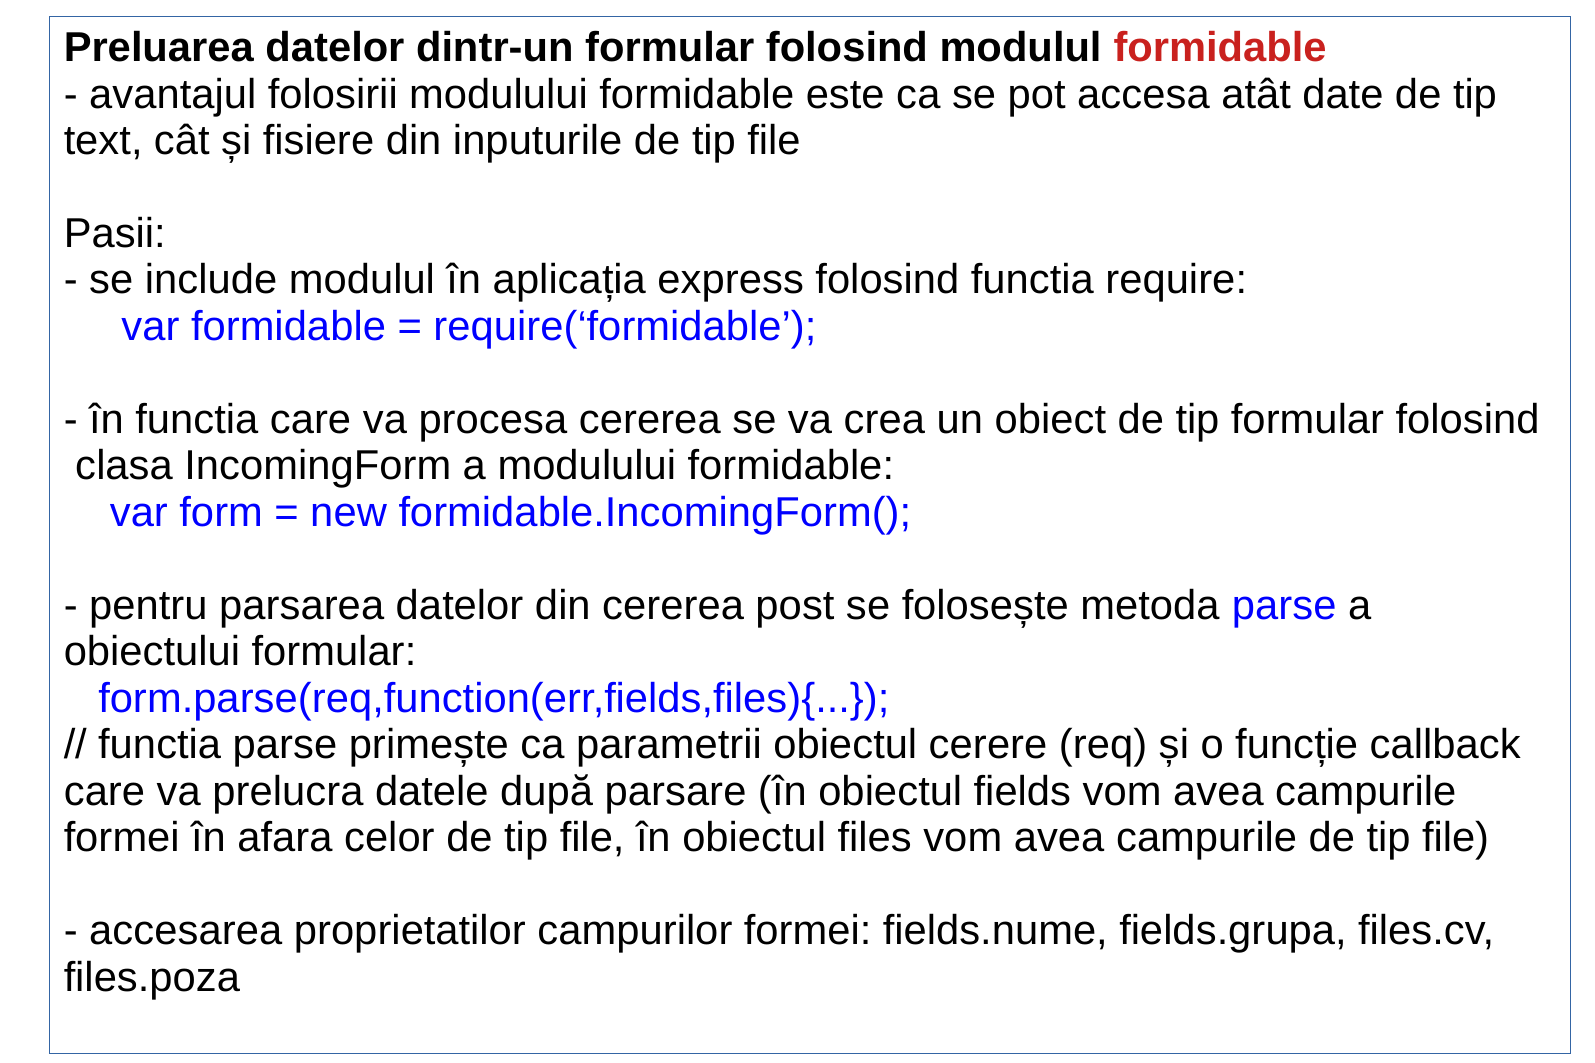

Preluarea datelor dintr-un formular folosind modulul formidable
- avantajul folosirii modulului formidable este ca se pot accesa atât date de tip text, cât și fisiere din inputurile de tip file
Pasii:
- se include modulul în aplicația express folosind functia require:
 var formidable = require(‘formidable’);
- în functia care va procesa cererea se va crea un obiect de tip formular folosind clasa IncomingForm a modulului formidable:
 var form = new formidable.IncomingForm();
- pentru parsarea datelor din cererea post se folosește metoda parse a obiectului formular:
 form.parse(req,function(err,fields,files){...});
// functia parse primește ca parametrii obiectul cerere (req) și o funcție callback care va prelucra datele după parsare (în obiectul fields vom avea campurile formei în afara celor de tip file, în obiectul files vom avea campurile de tip file)
- accesarea proprietatilor campurilor formei: fields.nume, fields.grupa, files.cv, files.poza